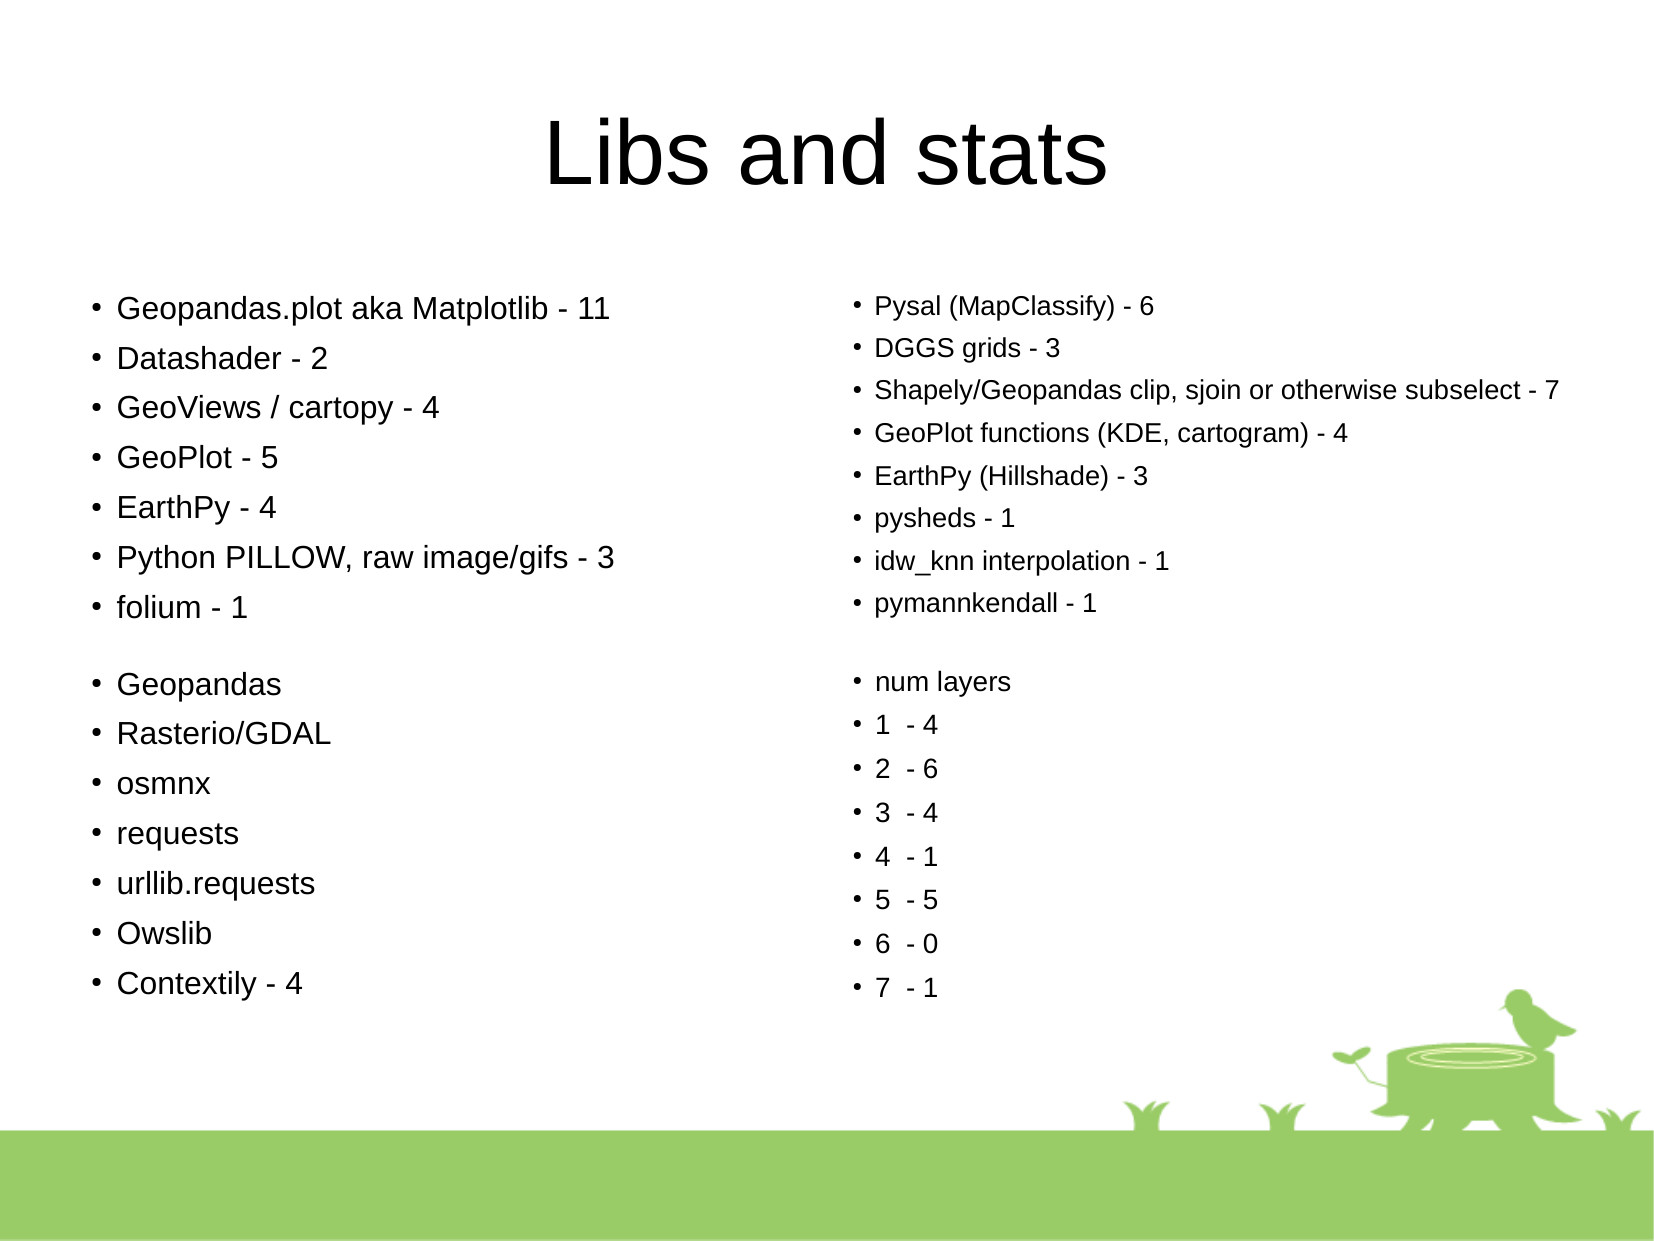

# Libs and stats
Geopandas.plot aka Matplotlib - 11
Datashader - 2
GeoViews / cartopy - 4
GeoPlot - 5
EarthPy - 4
Python PILLOW, raw image/gifs - 3
folium - 1
Pysal (MapClassify) - 6
DGGS grids - 3
Shapely/Geopandas clip, sjoin or otherwise subselect - 7
GeoPlot functions (KDE, cartogram) - 4
EarthPy (Hillshade) - 3
pysheds - 1
idw_knn interpolation - 1
pymannkendall - 1
Geopandas
Rasterio/GDAL
osmnx
requests
urllib.requests
Owslib
Contextily - 4
num layers
1 - 4
2 - 6
3 - 4
4 - 1
5 - 5
6 - 0
7 - 1